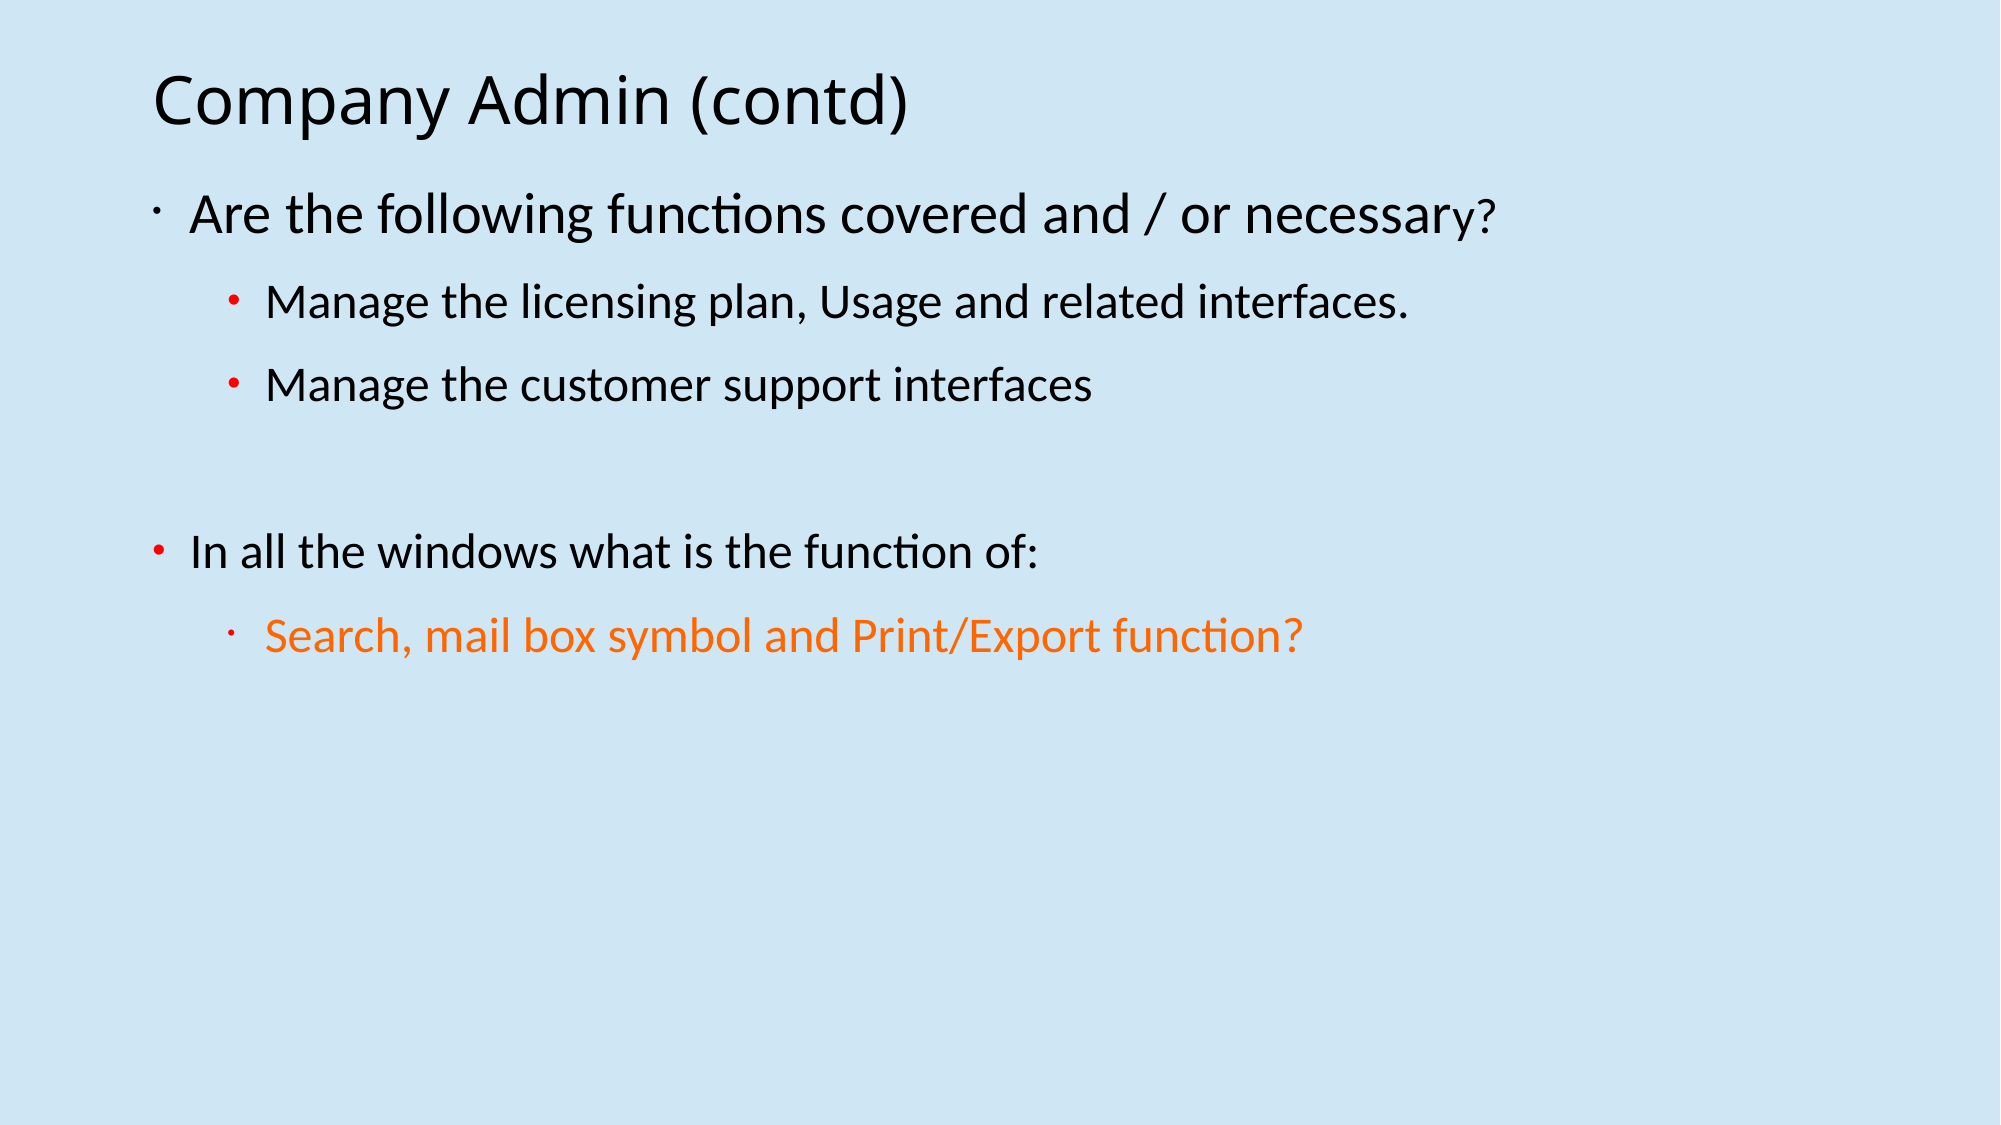

# Company Admin (contd)
Are the following functions covered and / or necessary?
Manage the licensing plan, Usage and related interfaces.
Manage the customer support interfaces
In all the windows what is the function of:
Search, mail box symbol and Print/Export function?